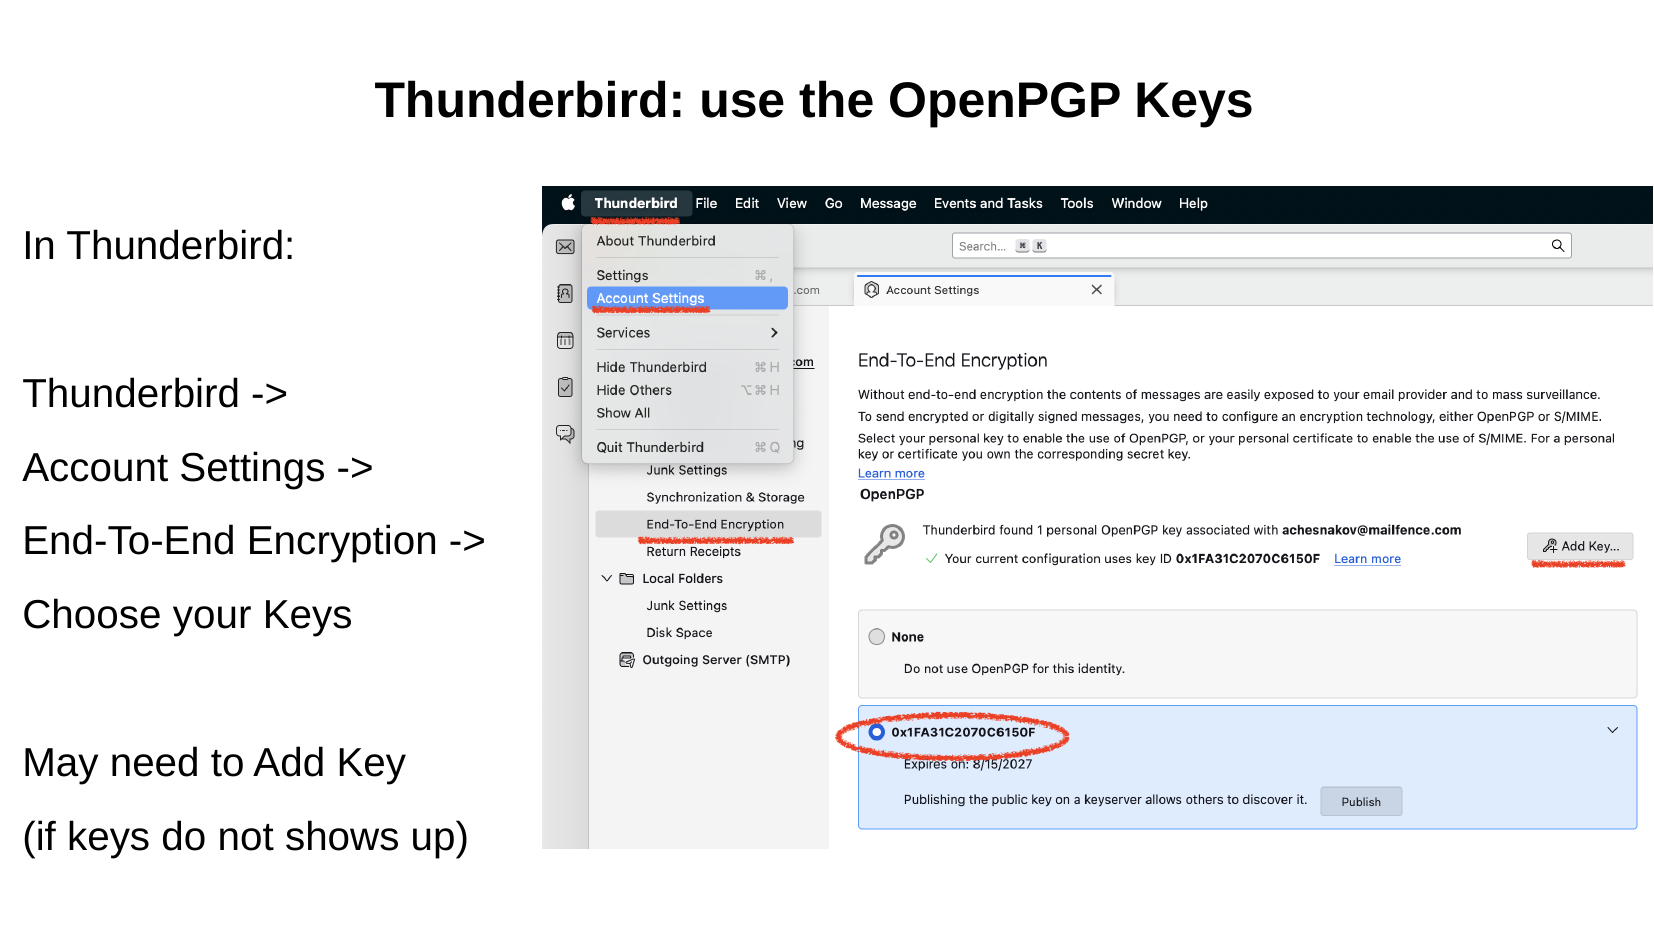

# Thunderbird: use the OpenPGP Keys
In Thunderbird:
Thunderbird ->
Account Settings ->
End-To-End Encryption ->
Choose your Keys
May need to Add Key
(if keys do not shows up)